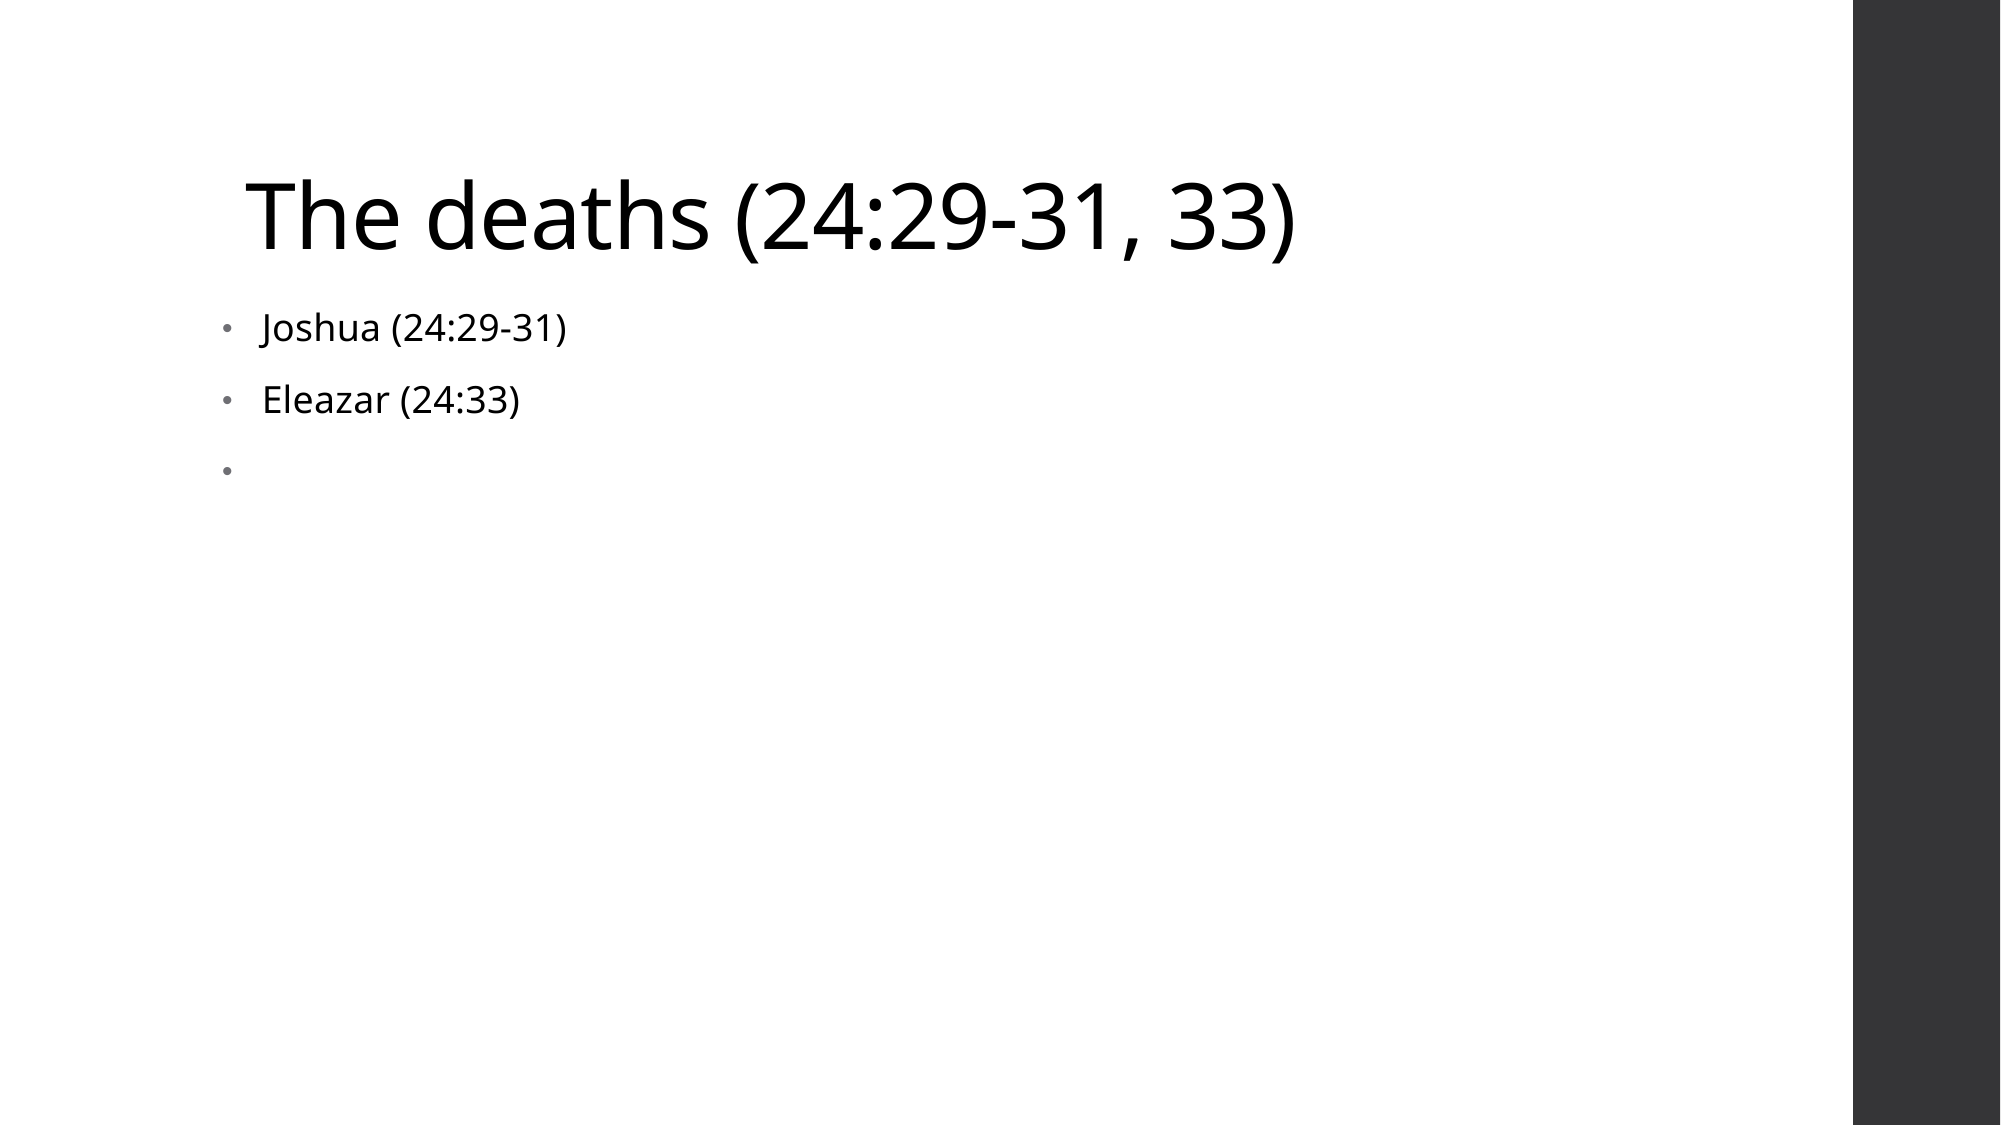

# The deaths (24:29-31, 33)
 Joshua (24:29-31)
 Eleazar (24:33)